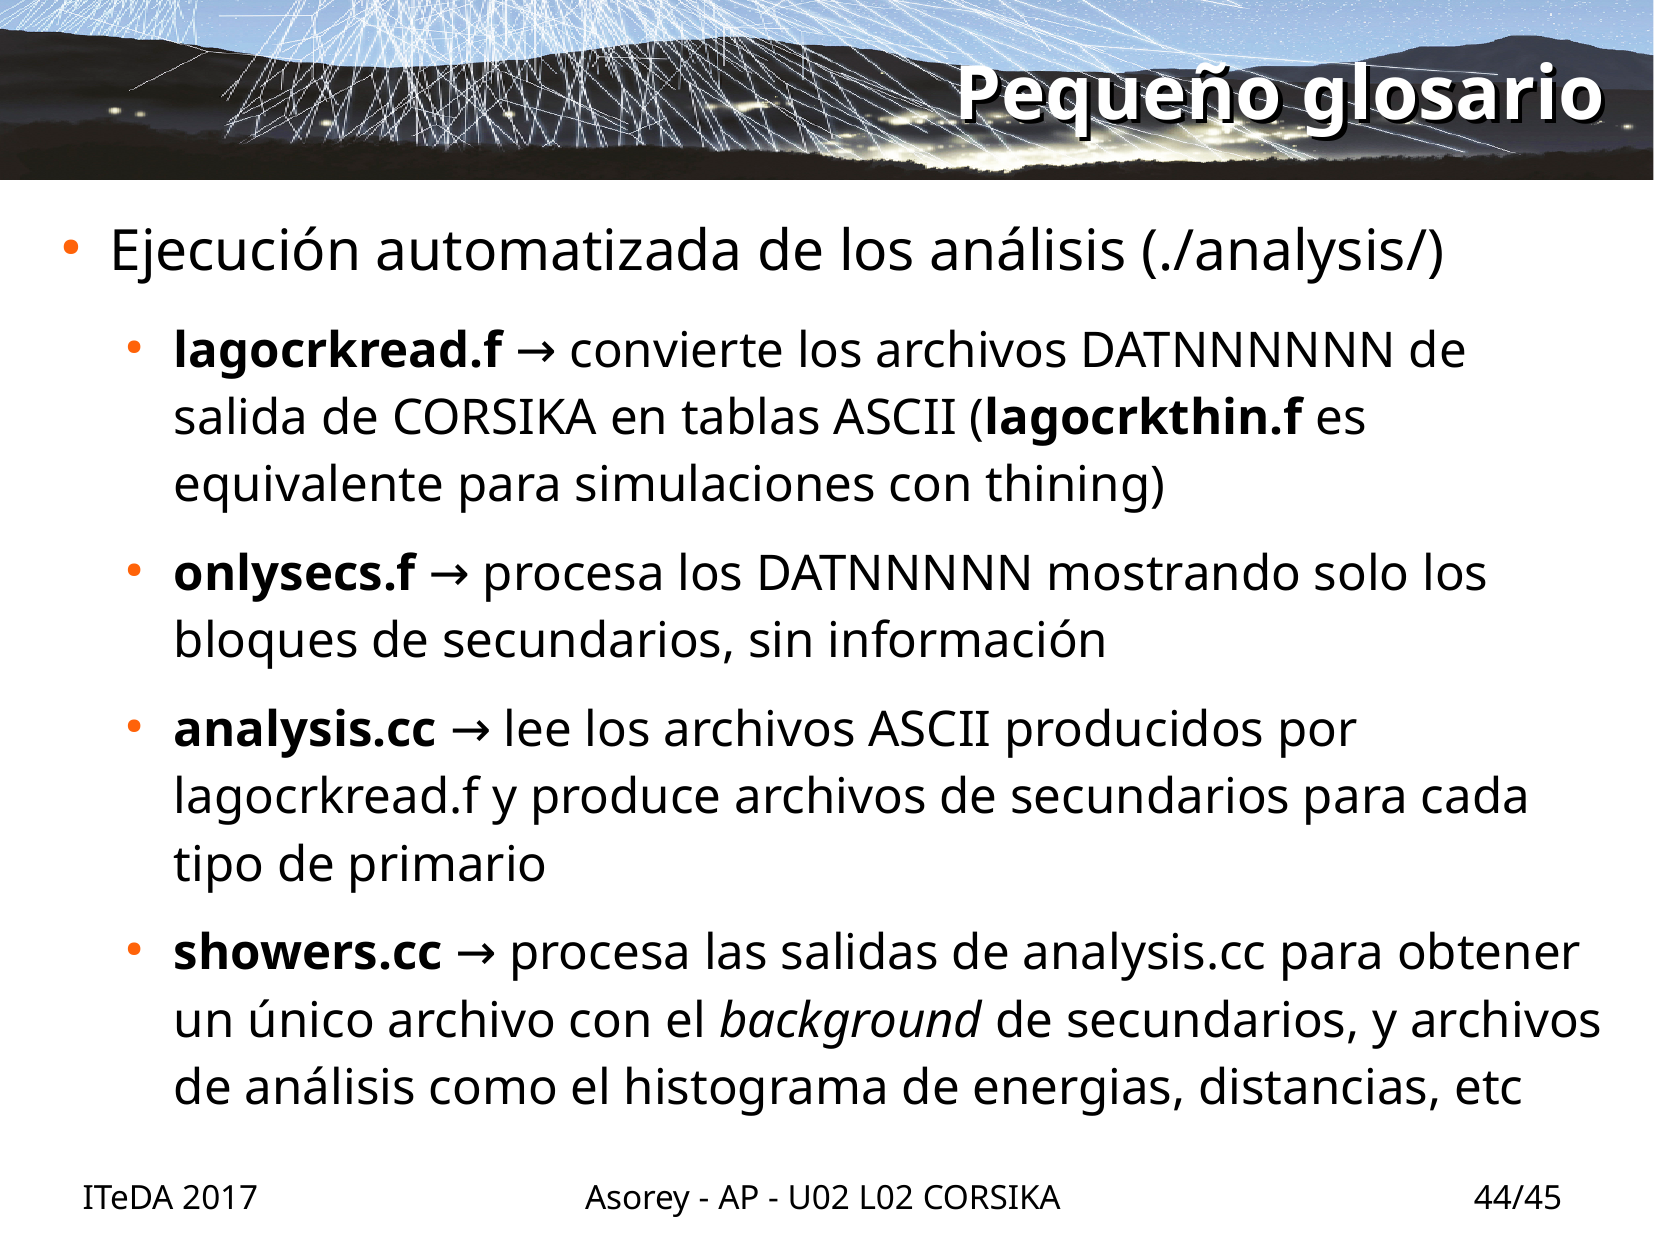

# Pequeño glosario
Ejecución automatizada de los análisis (./analysis/)
lagocrkread.f → convierte los archivos DATNNNNNN de salida de CORSIKA en tablas ASCII (lagocrkthin.f es equivalente para simulaciones con thining)
onlysecs.f → procesa los DATNNNNN mostrando solo los bloques de secundarios, sin información
analysis.cc → lee los archivos ASCII producidos por lagocrkread.f y produce archivos de secundarios para cada tipo de primario
showers.cc → procesa las salidas de analysis.cc para obtener un único archivo con el background de secundarios, y archivos de análisis como el histograma de energias, distancias, etc
ITeDA 2017
Asorey - AP - U02 L02 CORSIKA
44